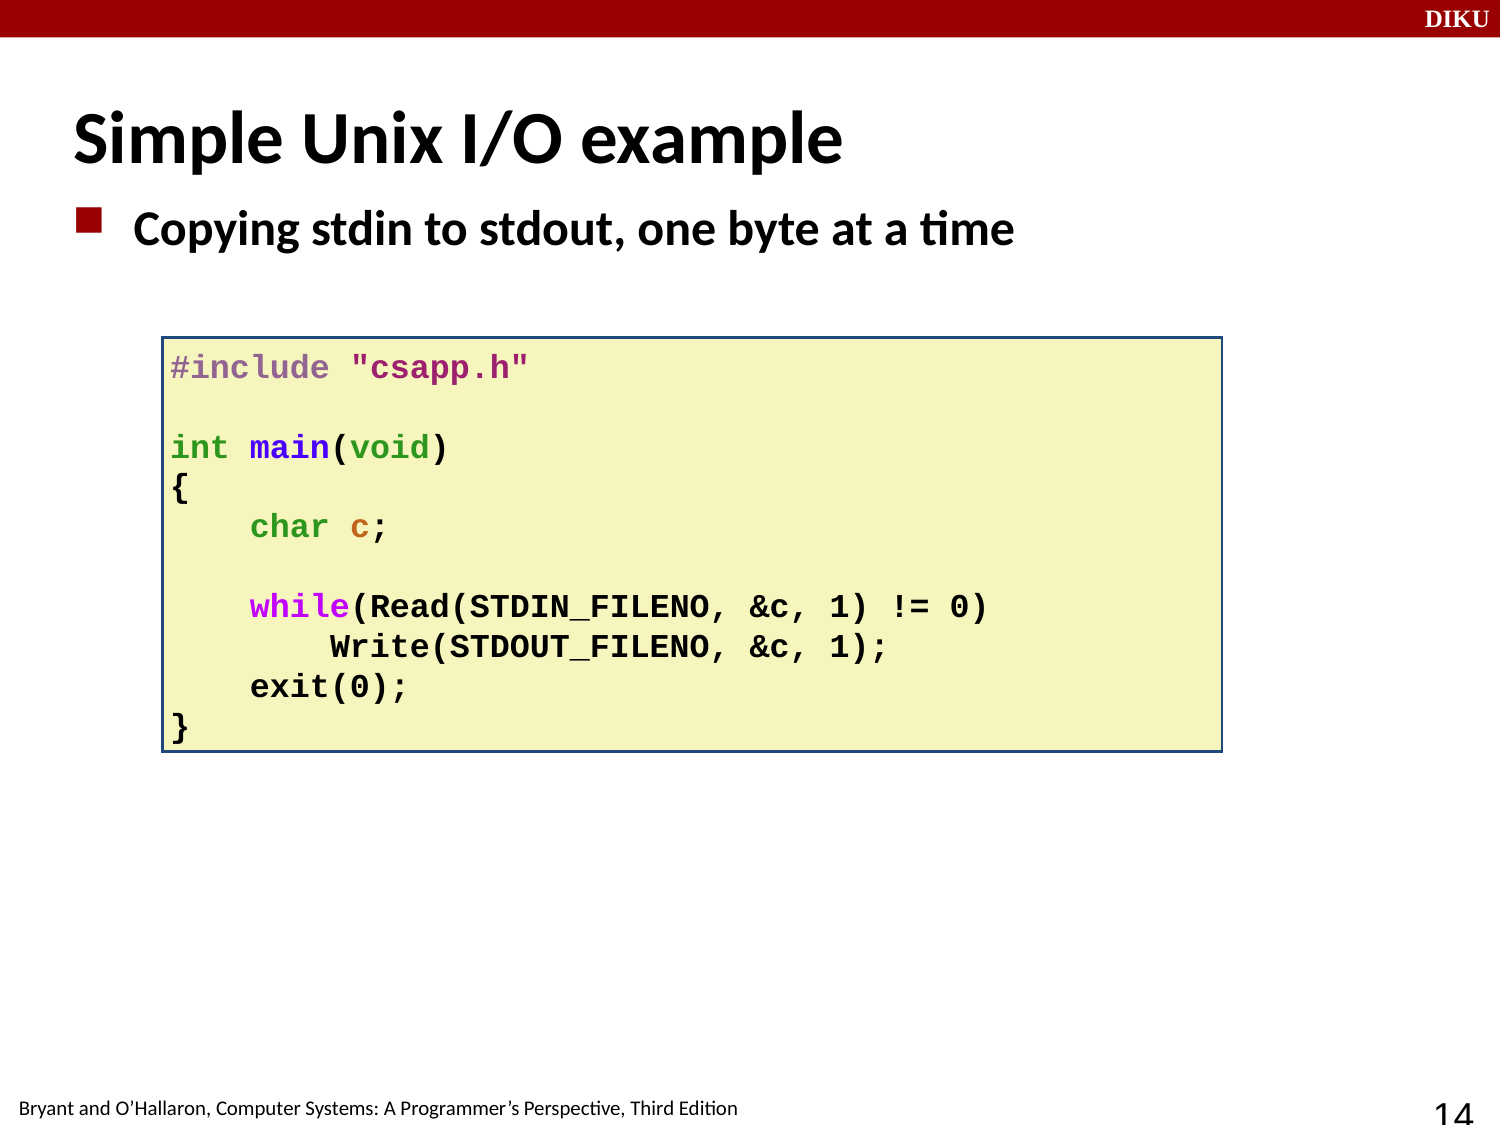

Simple Unix I/O example
Copying stdin to stdout, one byte at a time
#include "csapp.h"
int main(void)
{
 char c;
 while(Read(STDIN_FILENO, &c, 1) != 0)
 Write(STDOUT_FILENO, &c, 1);
 exit(0);
}